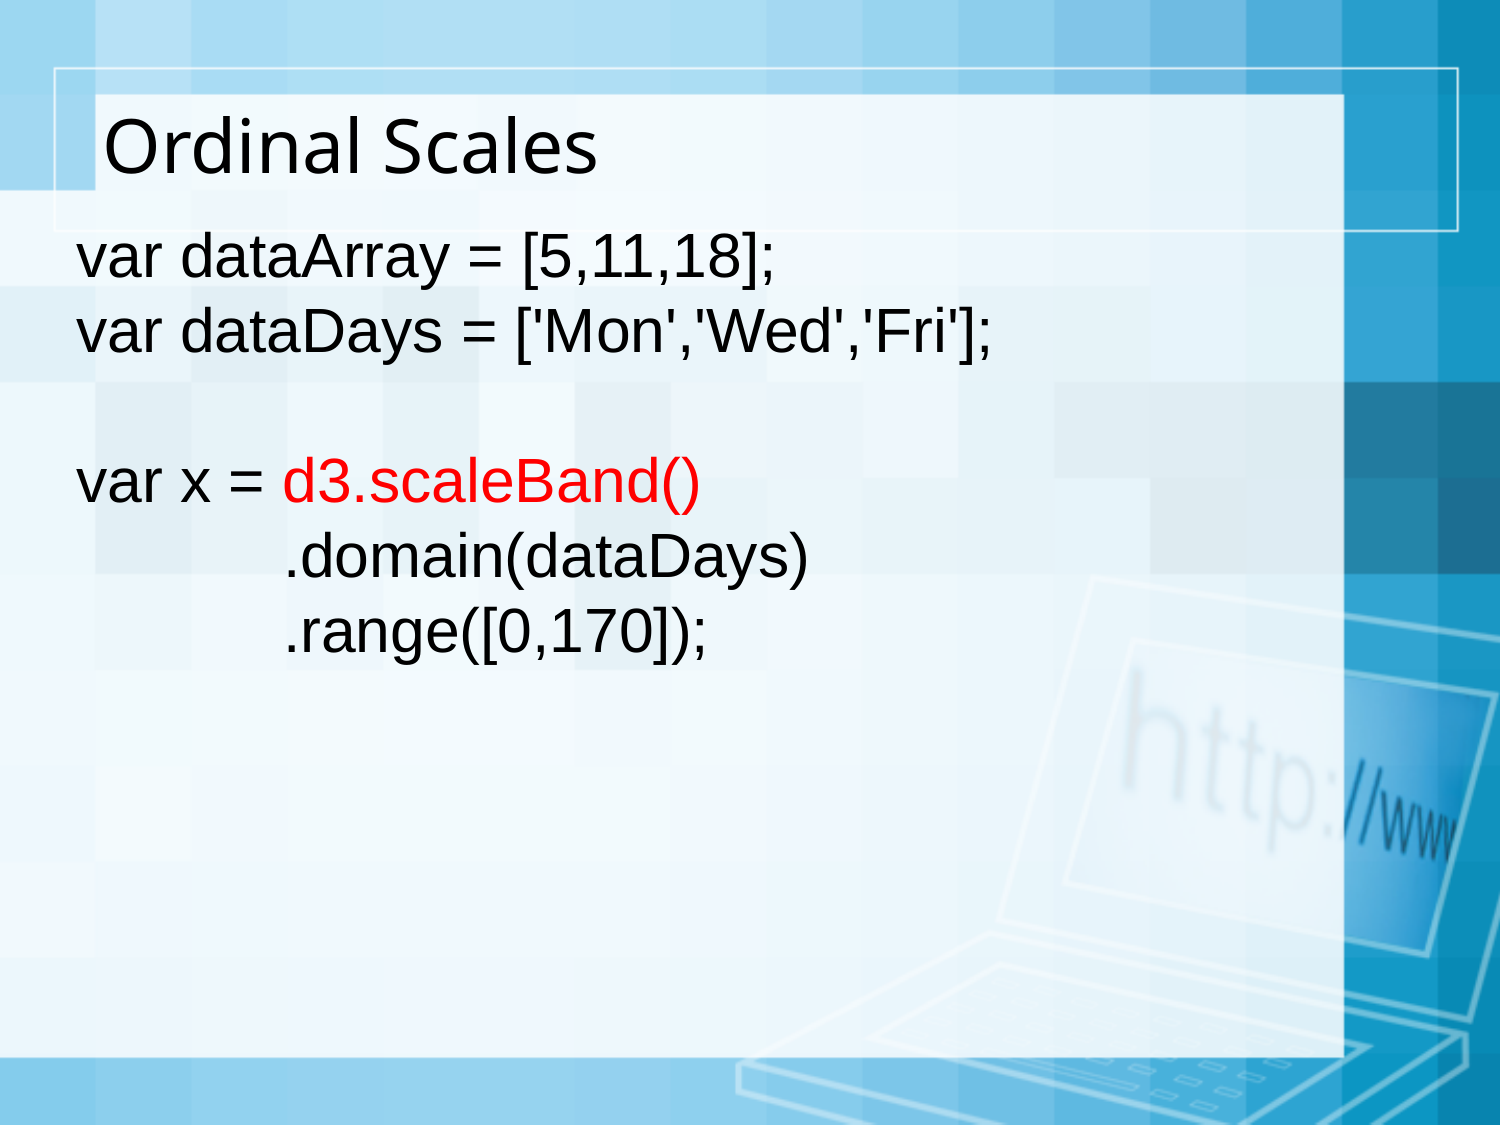

# Ordinal Scales
var dataArray = [5,11,18];
var dataDays = ['Mon','Wed','Fri'];
var x = d3.scaleBand()
 .domain(dataDays)
 .range([0,170]);